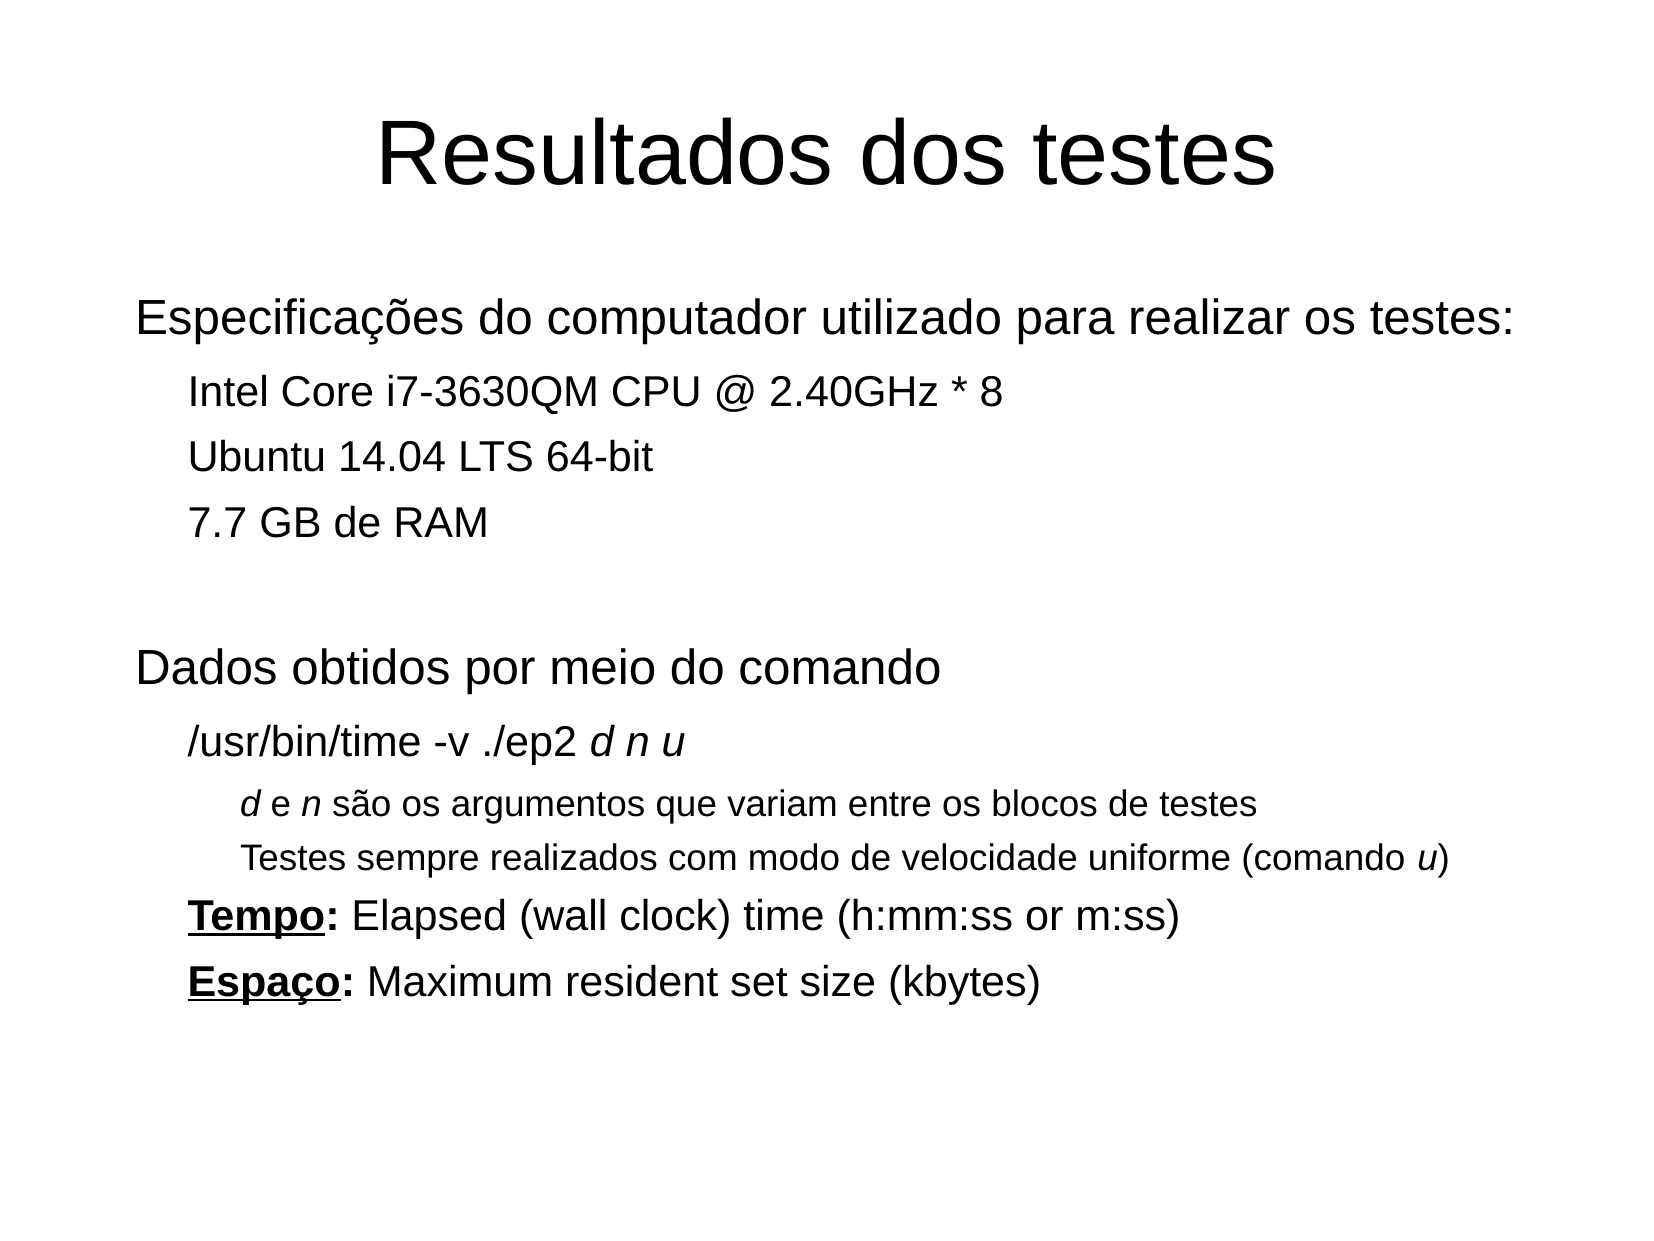

# Resultados dos testes
Especificações do computador utilizado para realizar os testes:
Intel Core i7-3630QM CPU @ 2.40GHz * 8
Ubuntu 14.04 LTS 64-bit
7.7 GB de RAM
Dados obtidos por meio do comando
/usr/bin/time -v ./ep2 d n u
d e n são os argumentos que variam entre os blocos de testes
Testes sempre realizados com modo de velocidade uniforme (comando u)
Tempo: Elapsed (wall clock) time (h:mm:ss or m:ss)
Espaço: Maximum resident set size (kbytes)